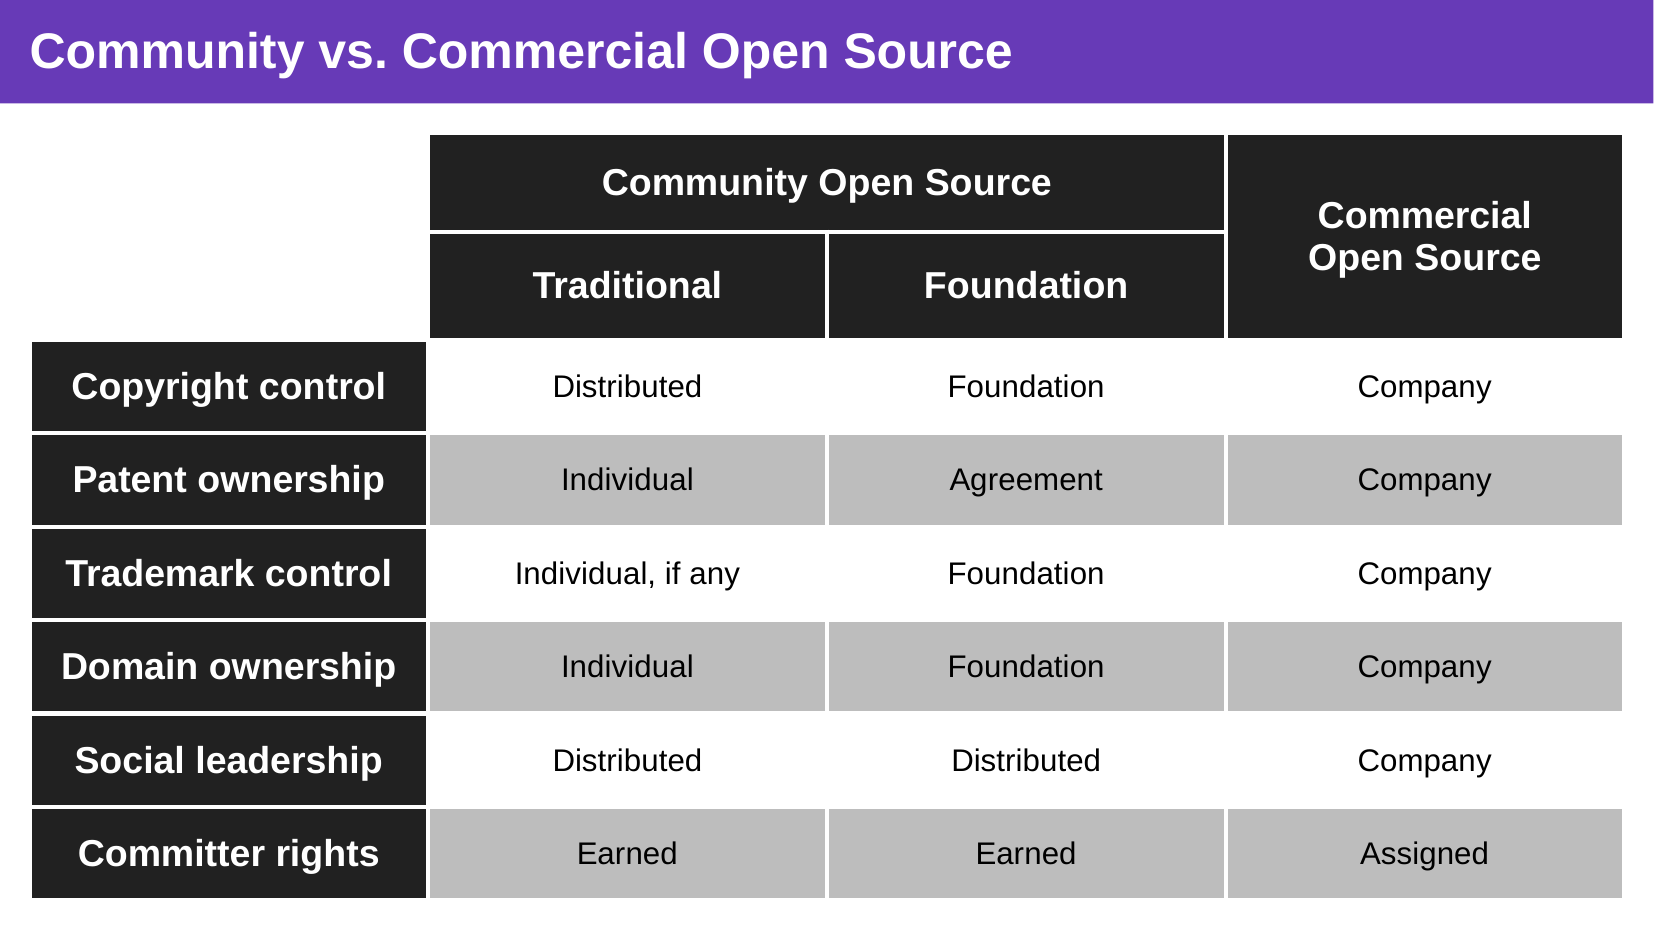

# Community vs. Commercial Open Source
| | Community Open Source | | Commercial Open Source |
| --- | --- | --- | --- |
| | Traditional | Foundation | |
| Copyright control | Distributed | Foundation | Company |
| Patent ownership | Individual | Agreement | Company |
| Trademark control | Individual, if any | Foundation | Company |
| Domain ownership | Individual | Foundation | Company |
| Social leadership | Distributed | Distributed | Company |
| Committer rights | Earned | Earned | Assigned |
Commercial Open Source Startups
33
© 2020 Dirk Riehle - Some Rights Reserved